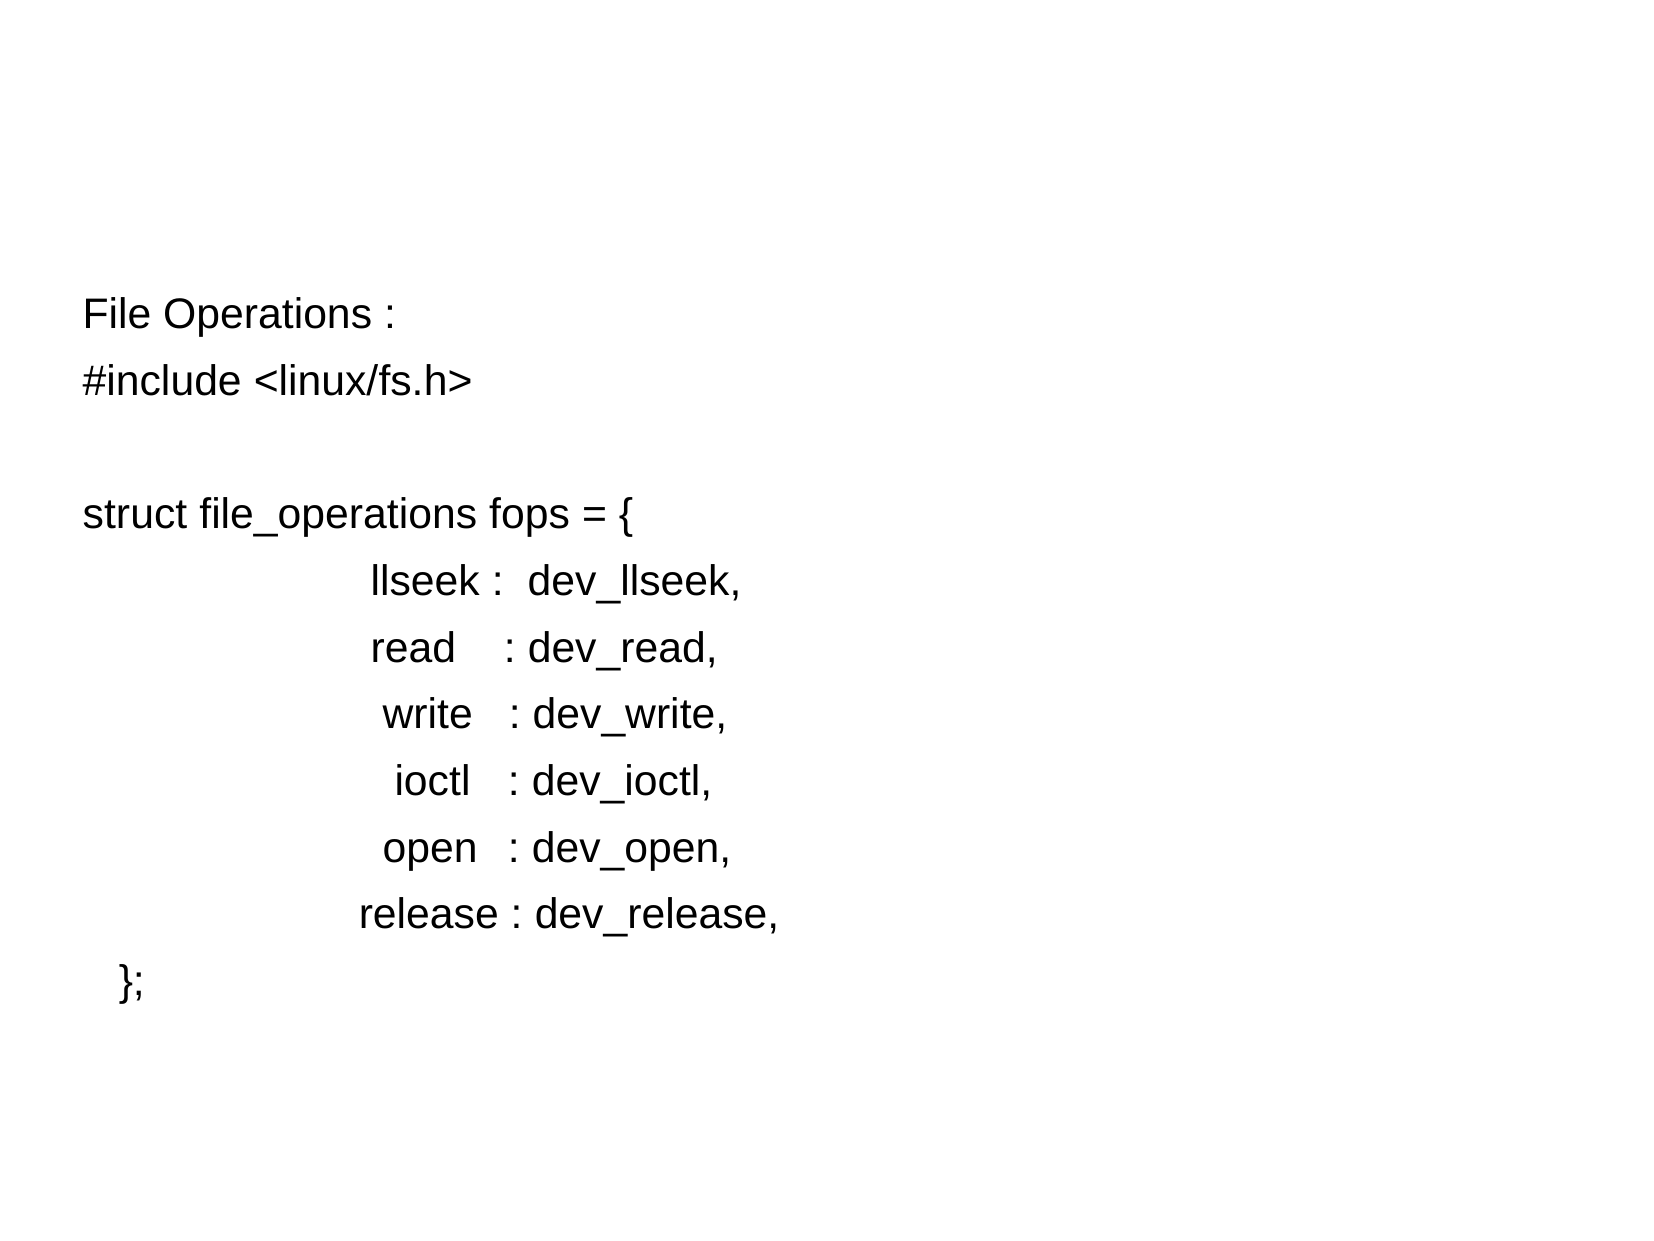

#
File Operations :
#include <linux/fs.h>
struct file_operations fops = {
 llseek : dev_llseek,
 read : dev_read,
 write : dev_write,
 ioctl	: dev_ioctl,
 open	: dev_open,
 release : dev_release,
 };